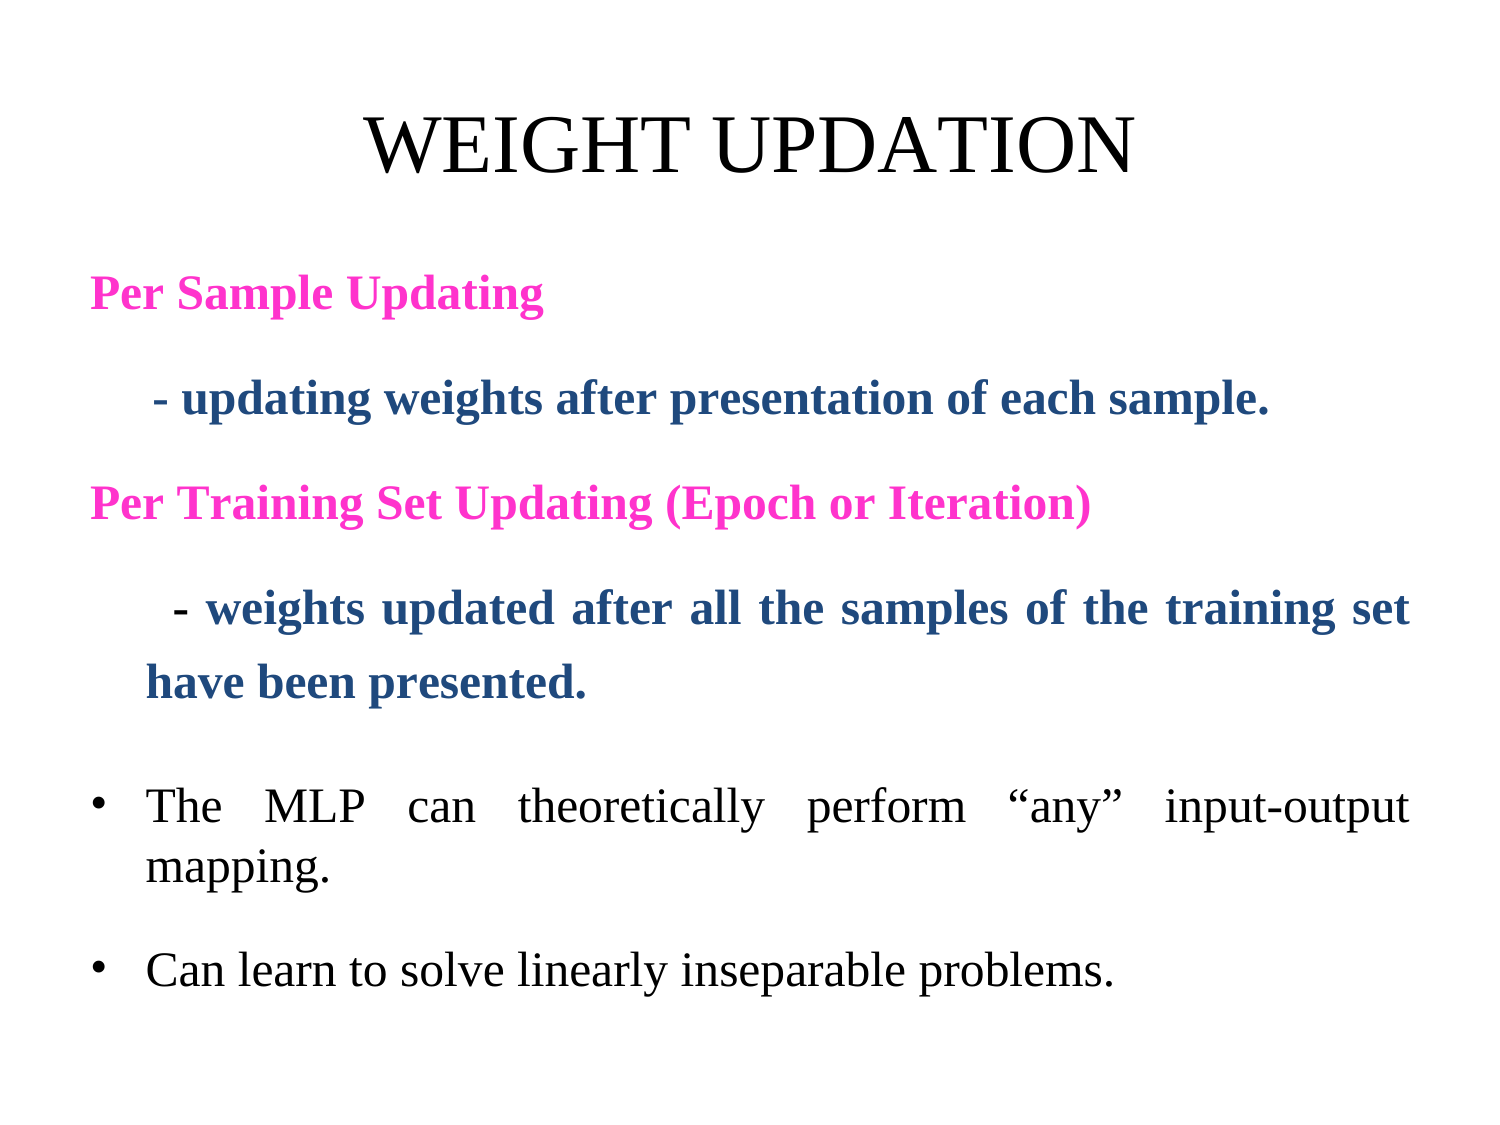

# WEIGHT UPDATION
Per Sample Updating
 - updating weights after presentation of each sample.
Per Training Set Updating (Epoch or Iteration)
 - weights updated after all the samples of the training set have been presented.
The MLP can theoretically perform “any” input-output mapping.
Can learn to solve linearly inseparable problems.